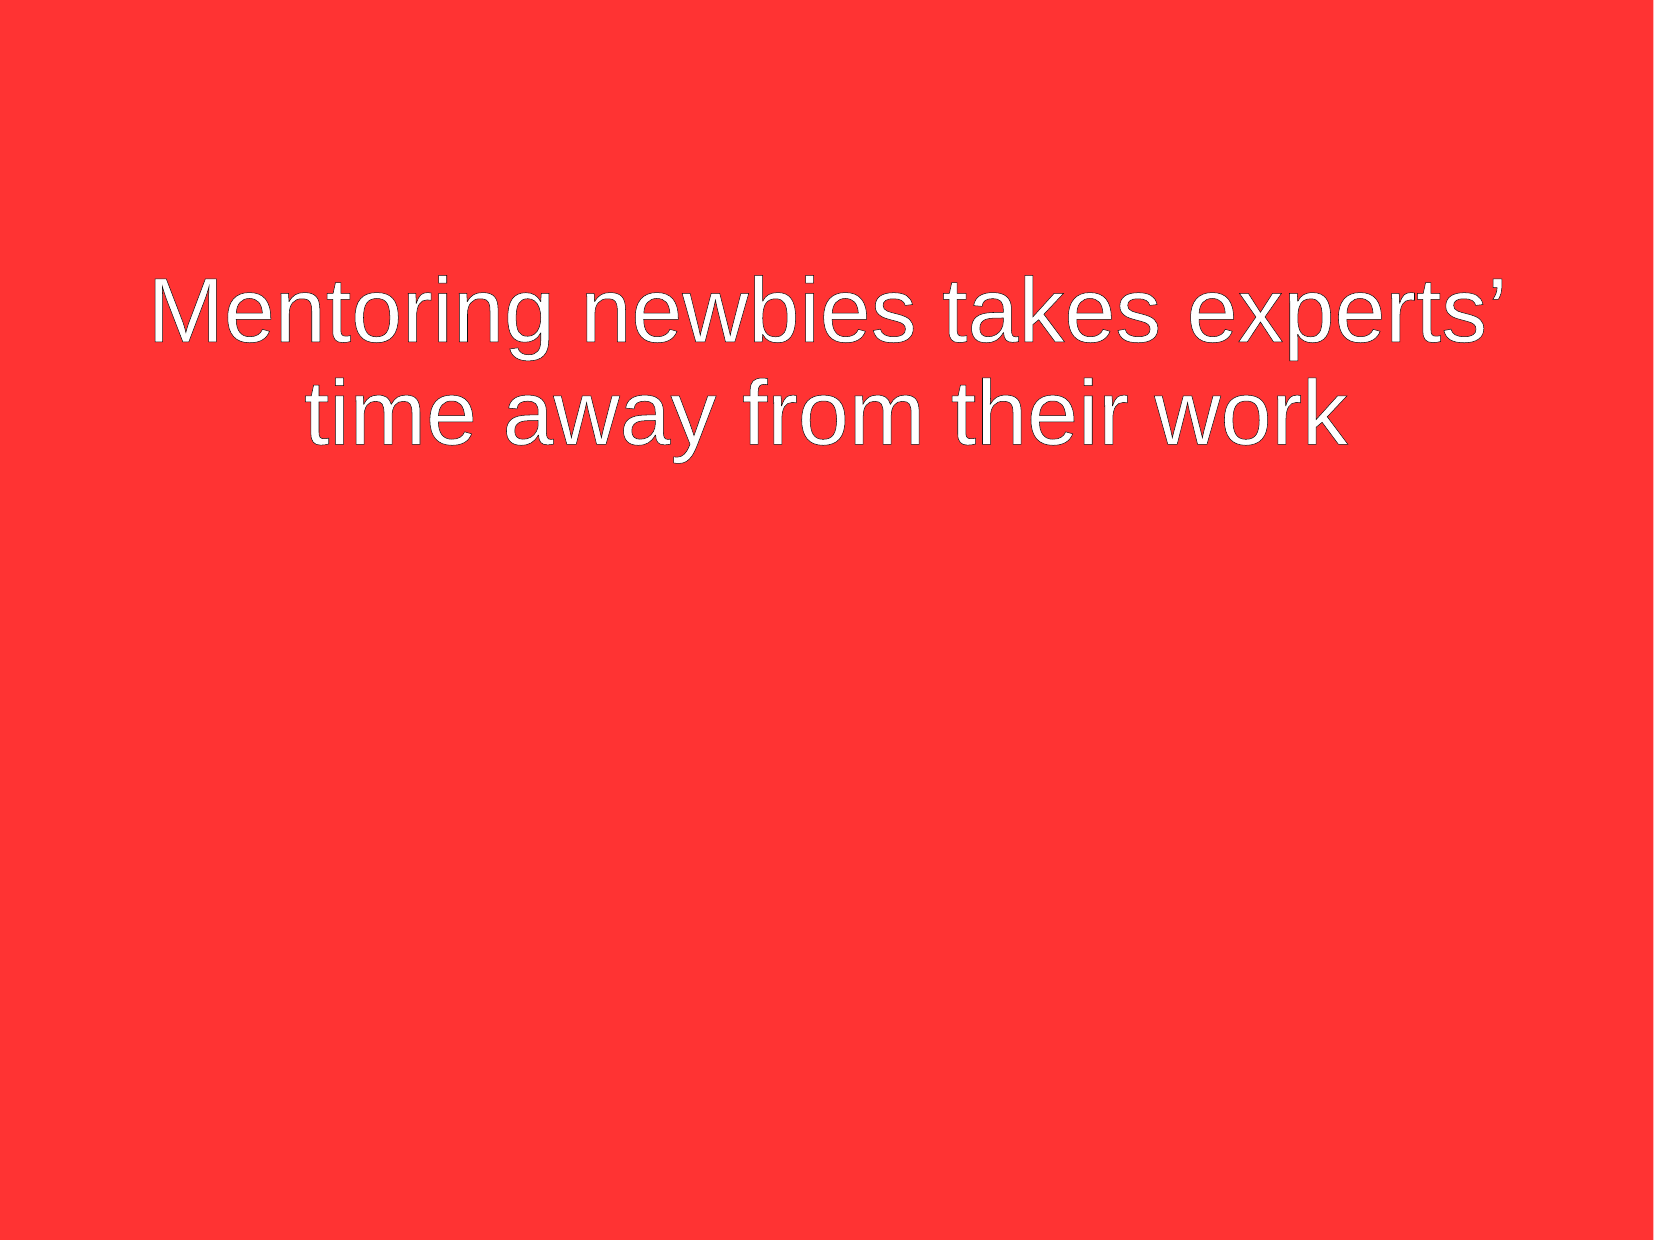

# Mentoring newbies takes experts’ time away from their work